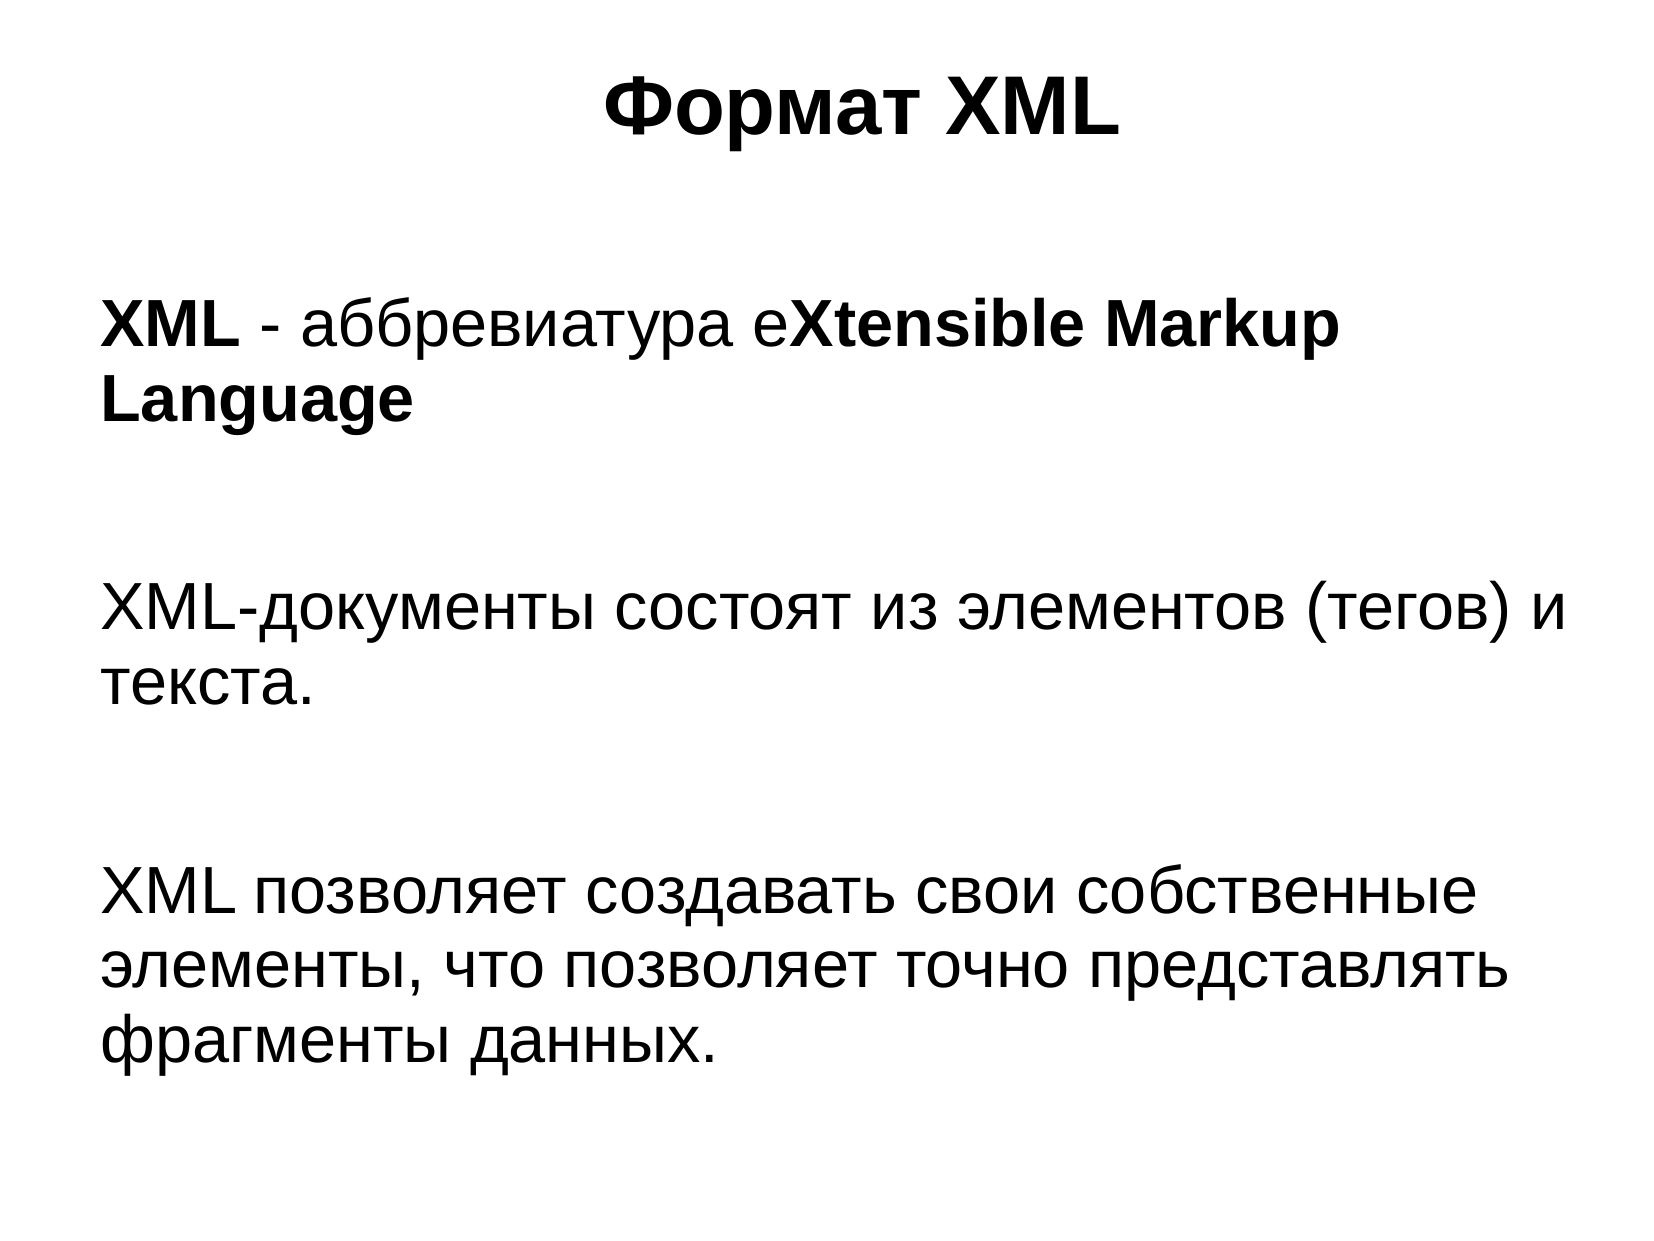

# Формат XML
XML - аббревиатура eXtensible Markup Language
XML-документы состоят из элементов (тегов) и текста.
XML позволяет создавать свои собственные элементы, что позволяет точно представлять фрагменты данных.